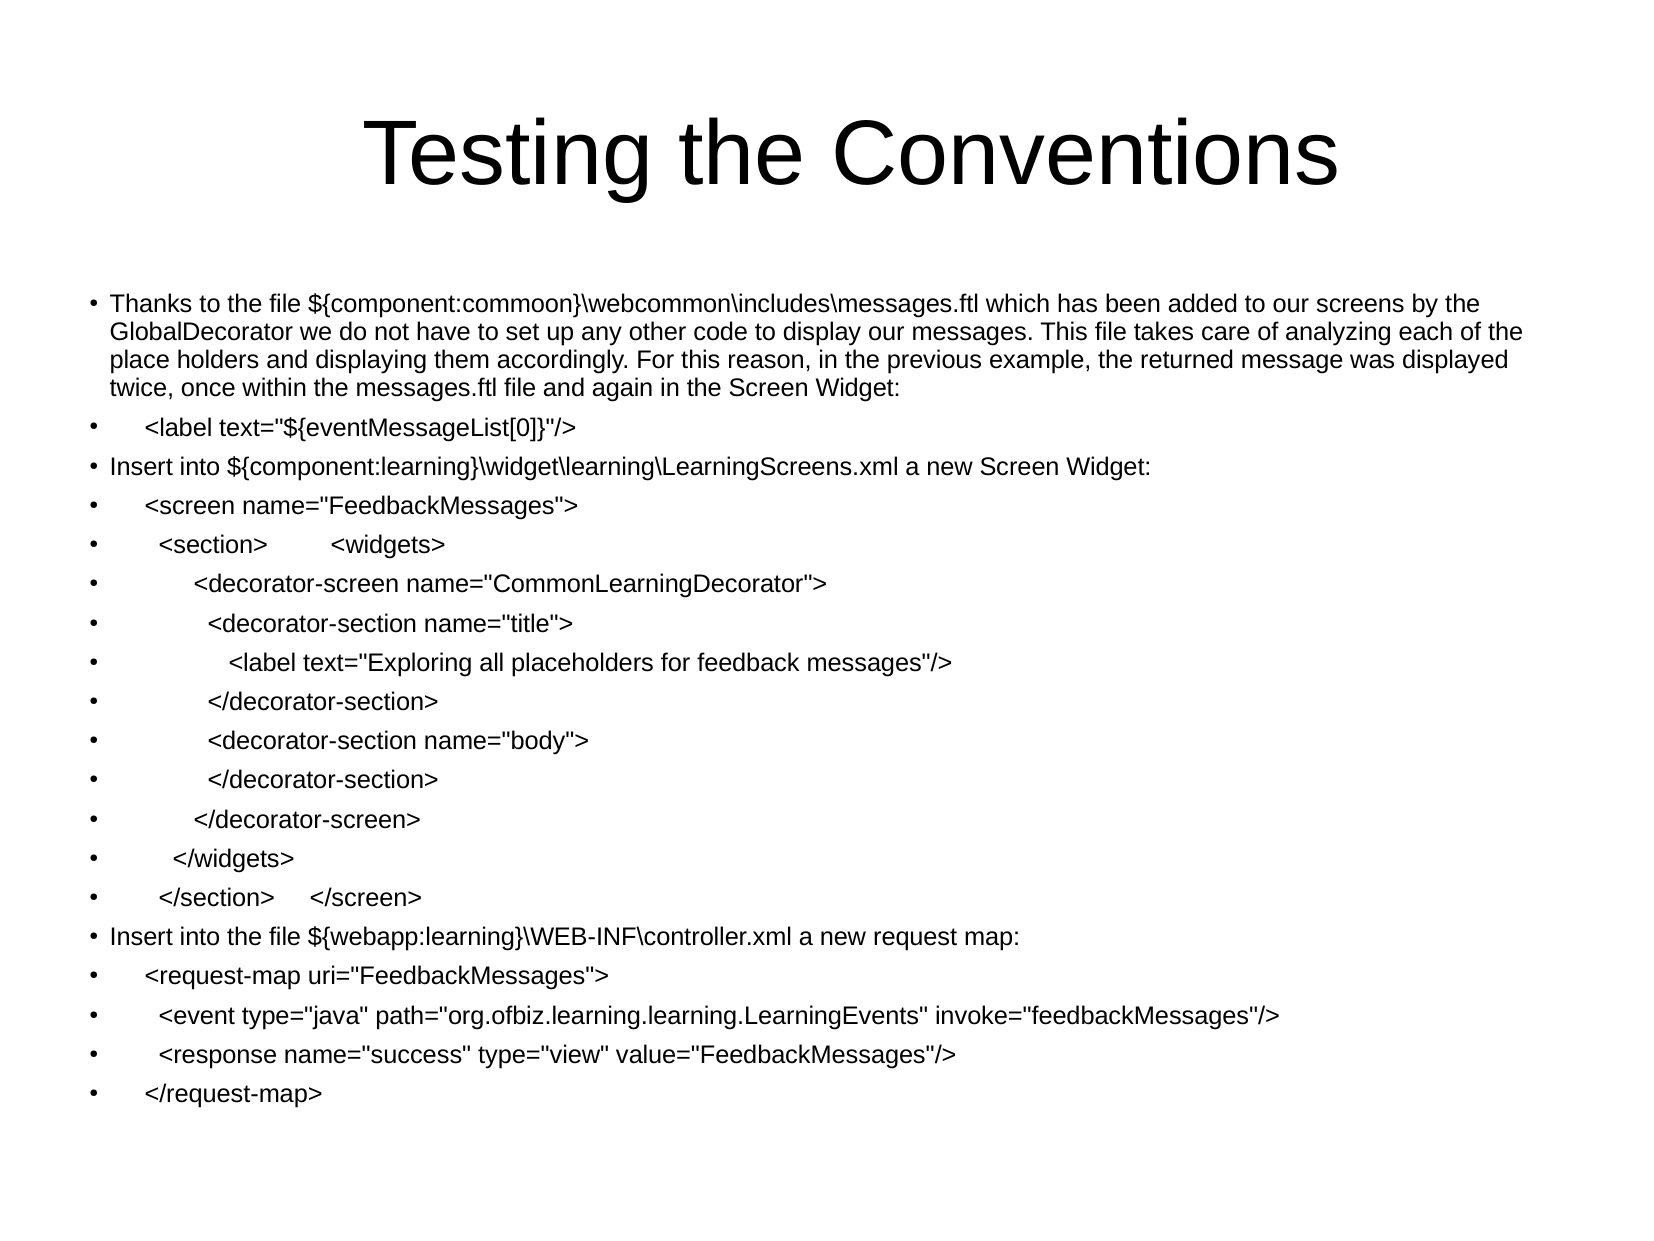

# Testing the Conventions
Thanks to the file ${component:commoon}\webcommon\includes\messages.ftl which has been added to our screens by the GlobalDecorator we do not have to set up any other code to display our messages. This file takes care of analyzing each of the place holders and displaying them accordingly. For this reason, in the previous example, the returned message was displayed twice, once within the messages.ftl file and again in the Screen Widget:
 <label text="${eventMessageList[0]}"/>
Insert into ${component:learning}\widget\learning\LearningScreens.xml a new Screen Widget:
 <screen name="FeedbackMessages">
 <section> <widgets>
 <decorator-screen name="CommonLearningDecorator">
 <decorator-section name="title">
 <label text="Exploring all placeholders for feedback messages"/>
 </decorator-section>
 <decorator-section name="body">
 </decorator-section>
 </decorator-screen>
 </widgets>
 </section> </screen>
Insert into the file ${webapp:learning}\WEB-INF\controller.xml a new request map:
 <request-map uri="FeedbackMessages">
 <event type="java" path="org.ofbiz.learning.learning.LearningEvents" invoke="feedbackMessages"/>
 <response name="success" type="view" value="FeedbackMessages"/>
 </request-map>